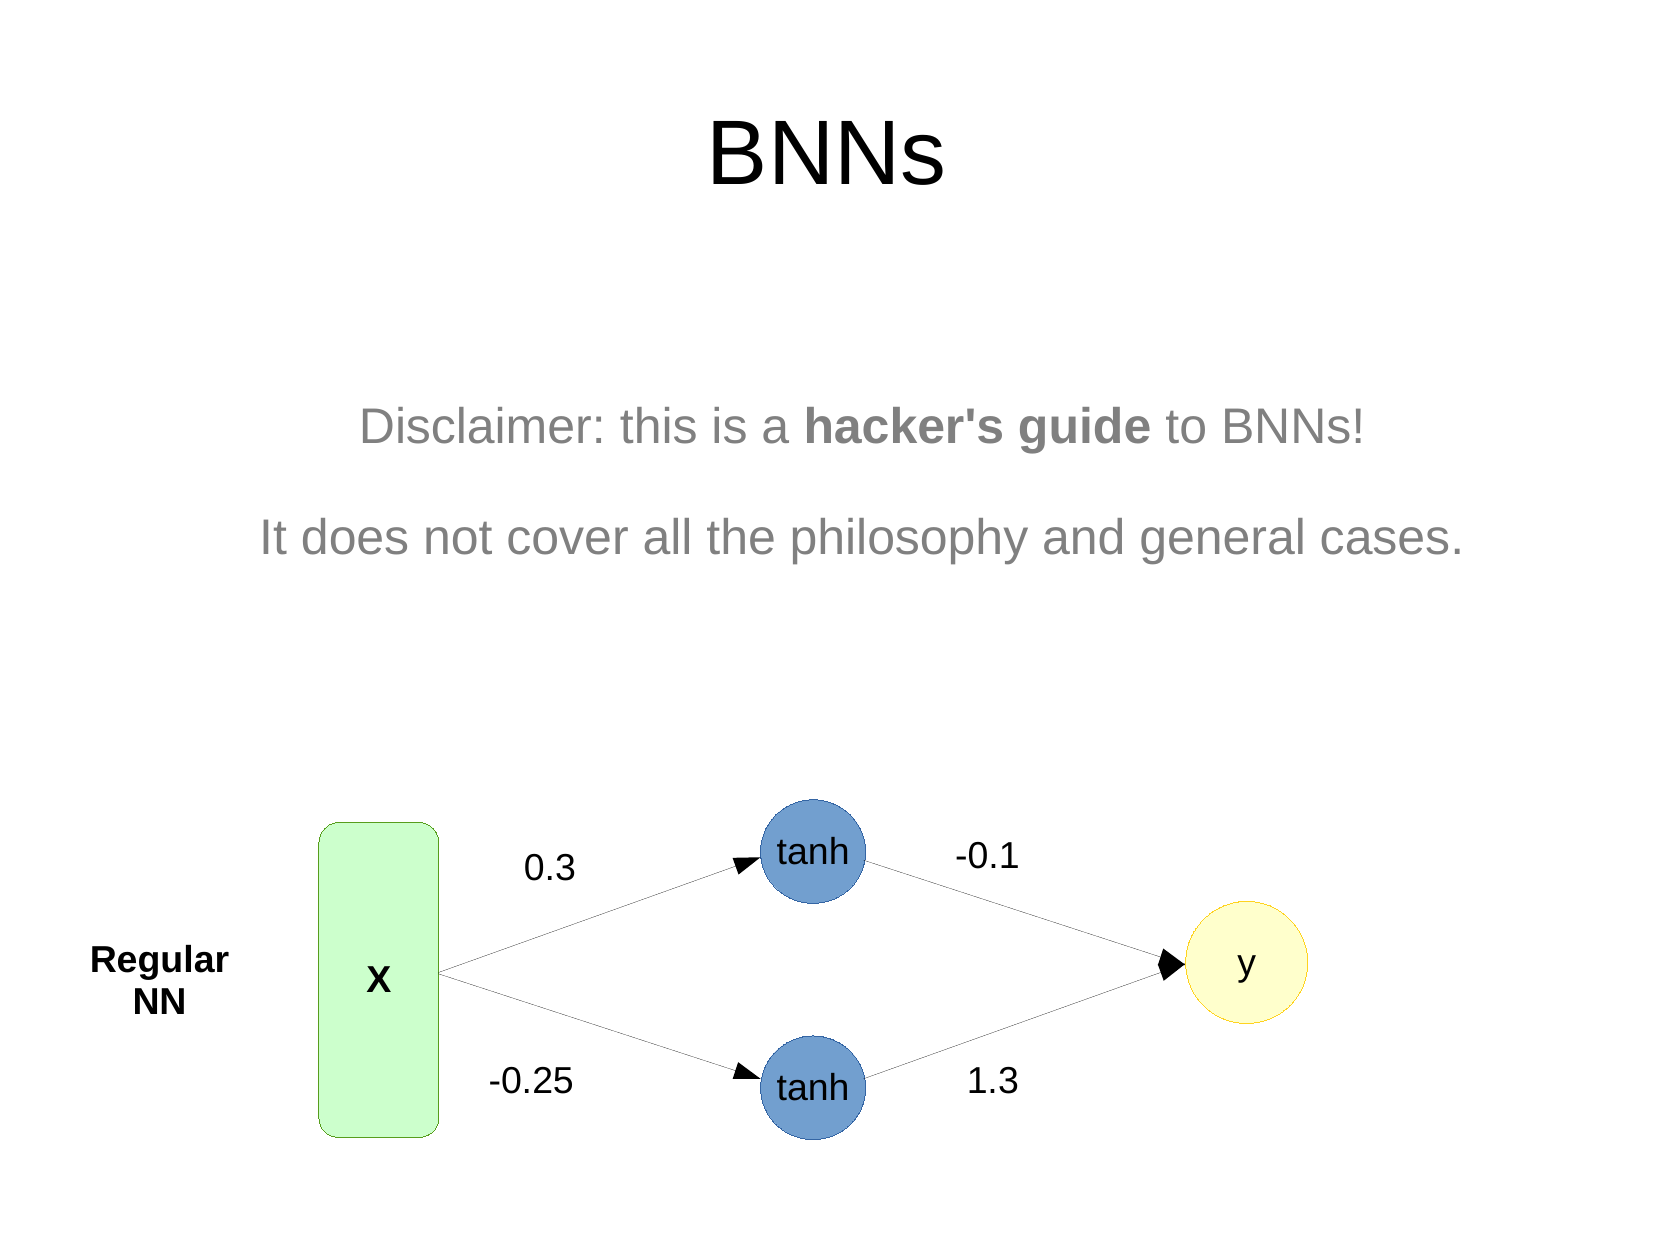

# BNNs
Disclaimer: this is a hacker's guide to BNNs!
It does not cover all the philosophy and general cases.
tanh
X
-0.1
0.3
y
Regular
NN
tanh
-0.25
1.3